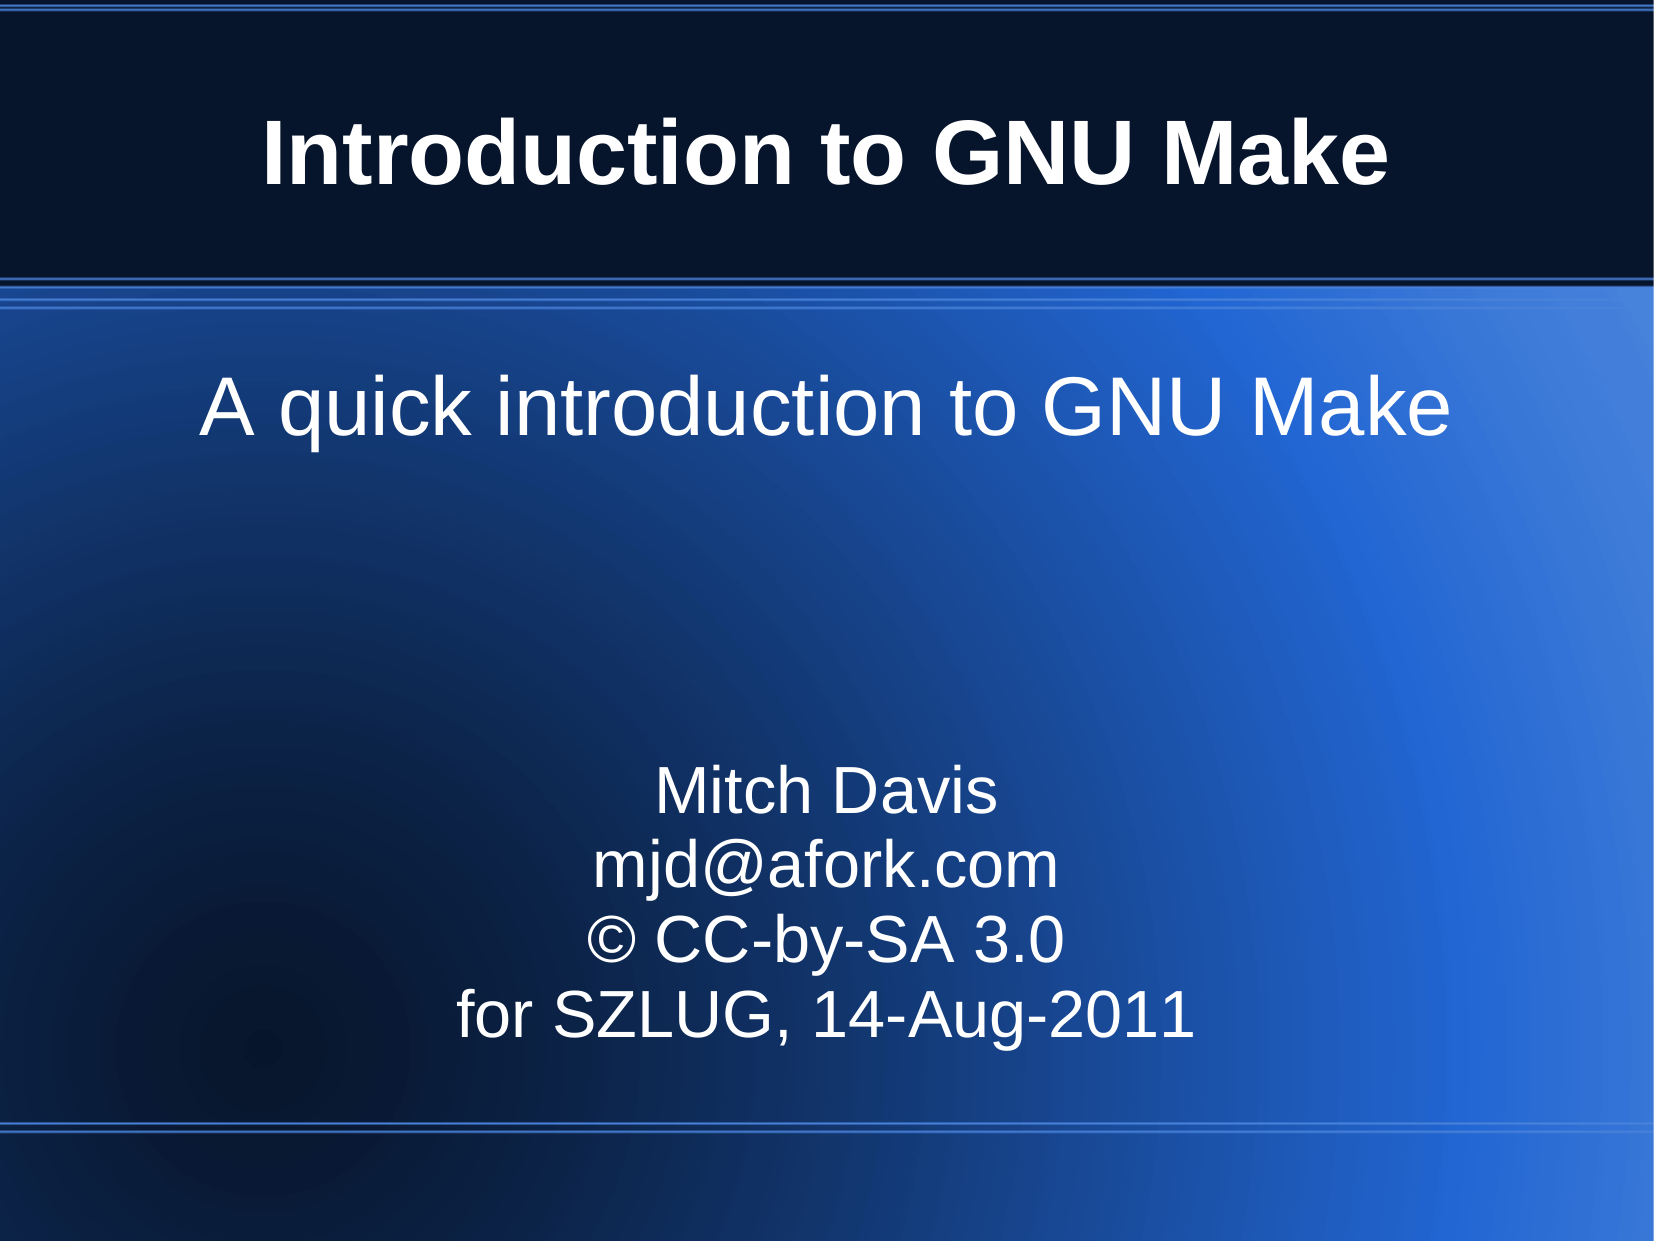

# Introduction to GNU Make
A quick introduction to GNU Make
Mitch Davis
mjd@afork.com
© CC-by-SA 3.0
for SZLUG, 14-Aug-2011